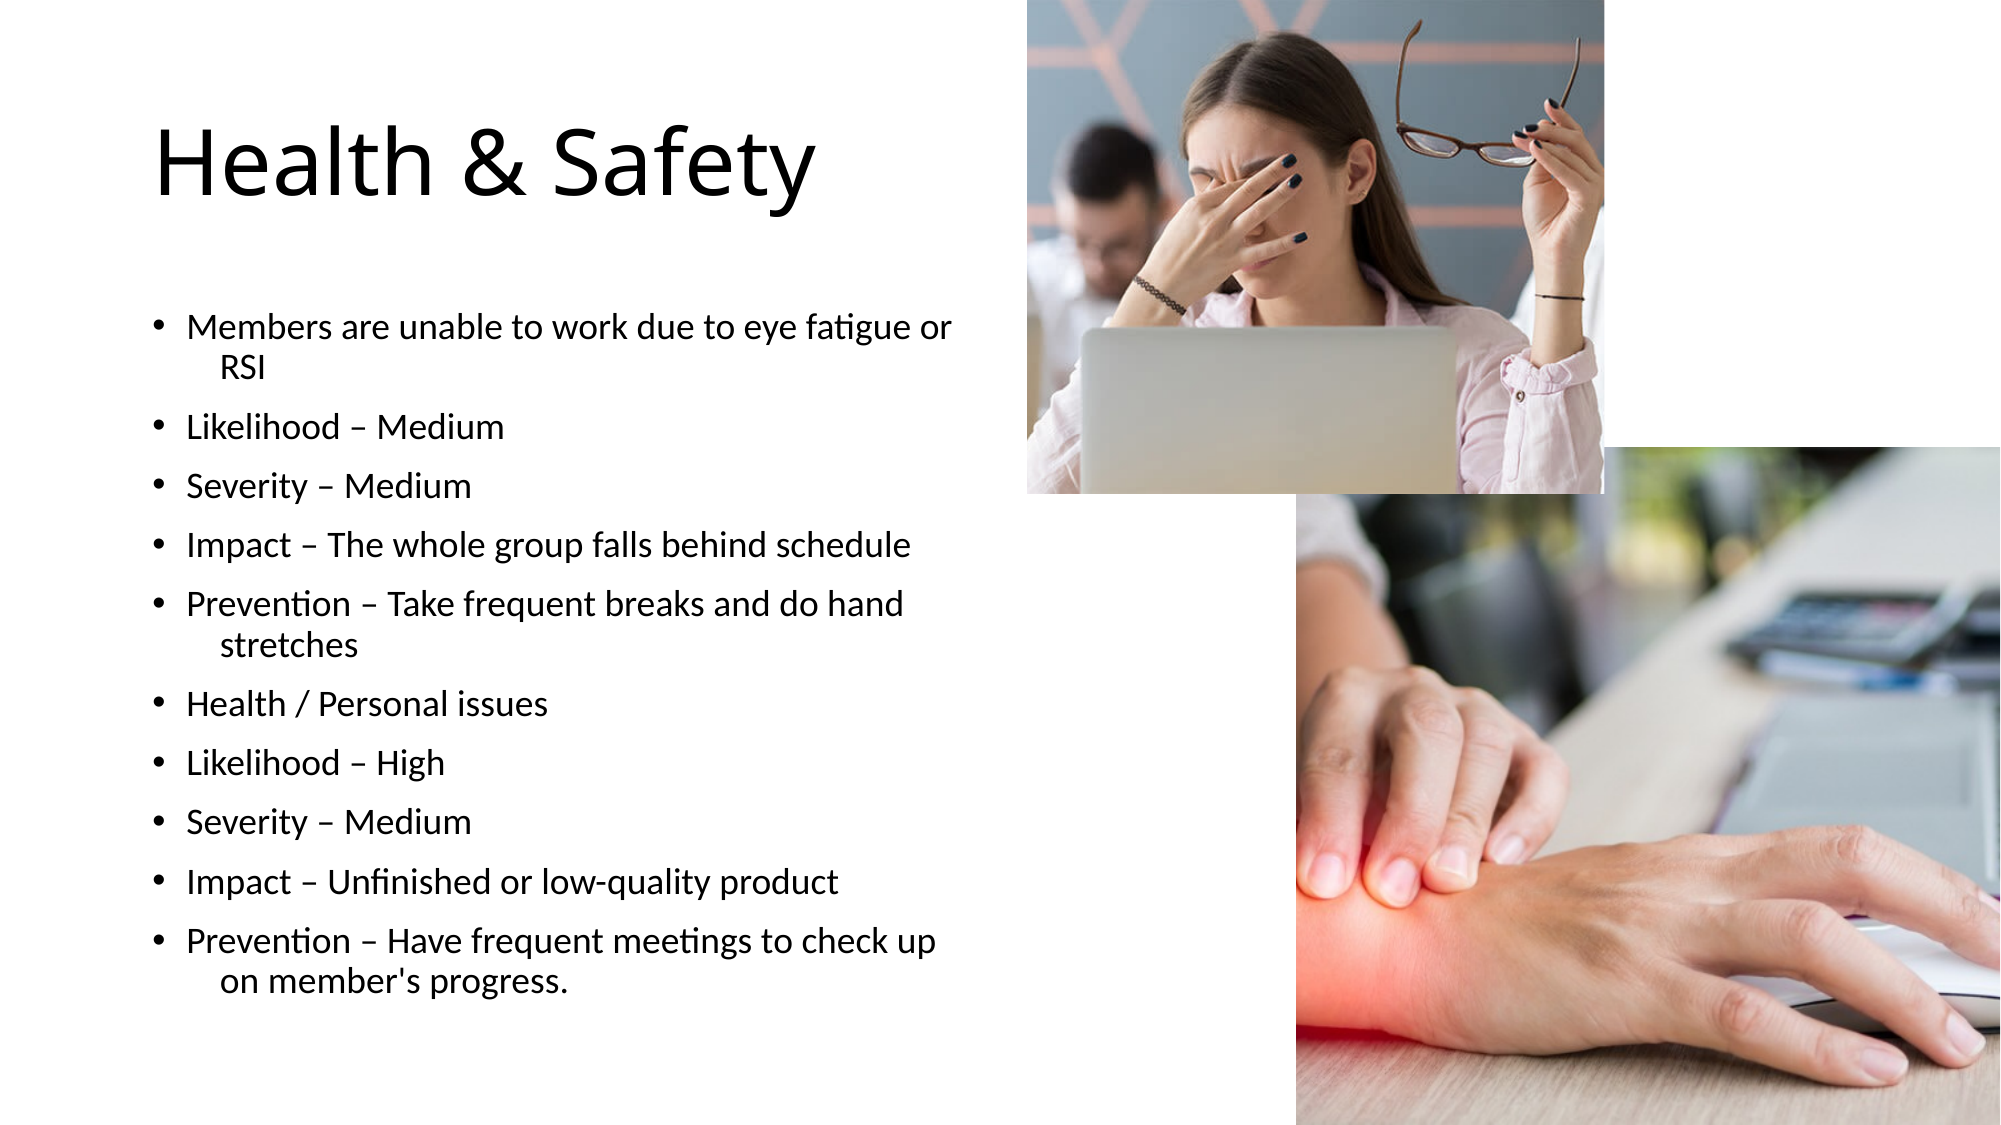

# Health & Safety
Members are unable to work due to eye fatigue or RSI
Likelihood – Medium
Severity – Medium
Impact – The whole group falls behind schedule
Prevention – Take frequent breaks and do hand stretches
Health / Personal issues
Likelihood – High
Severity – Medium
Impact – Unfinished or low-quality product
Prevention – Have frequent meetings to check up on member's progress.